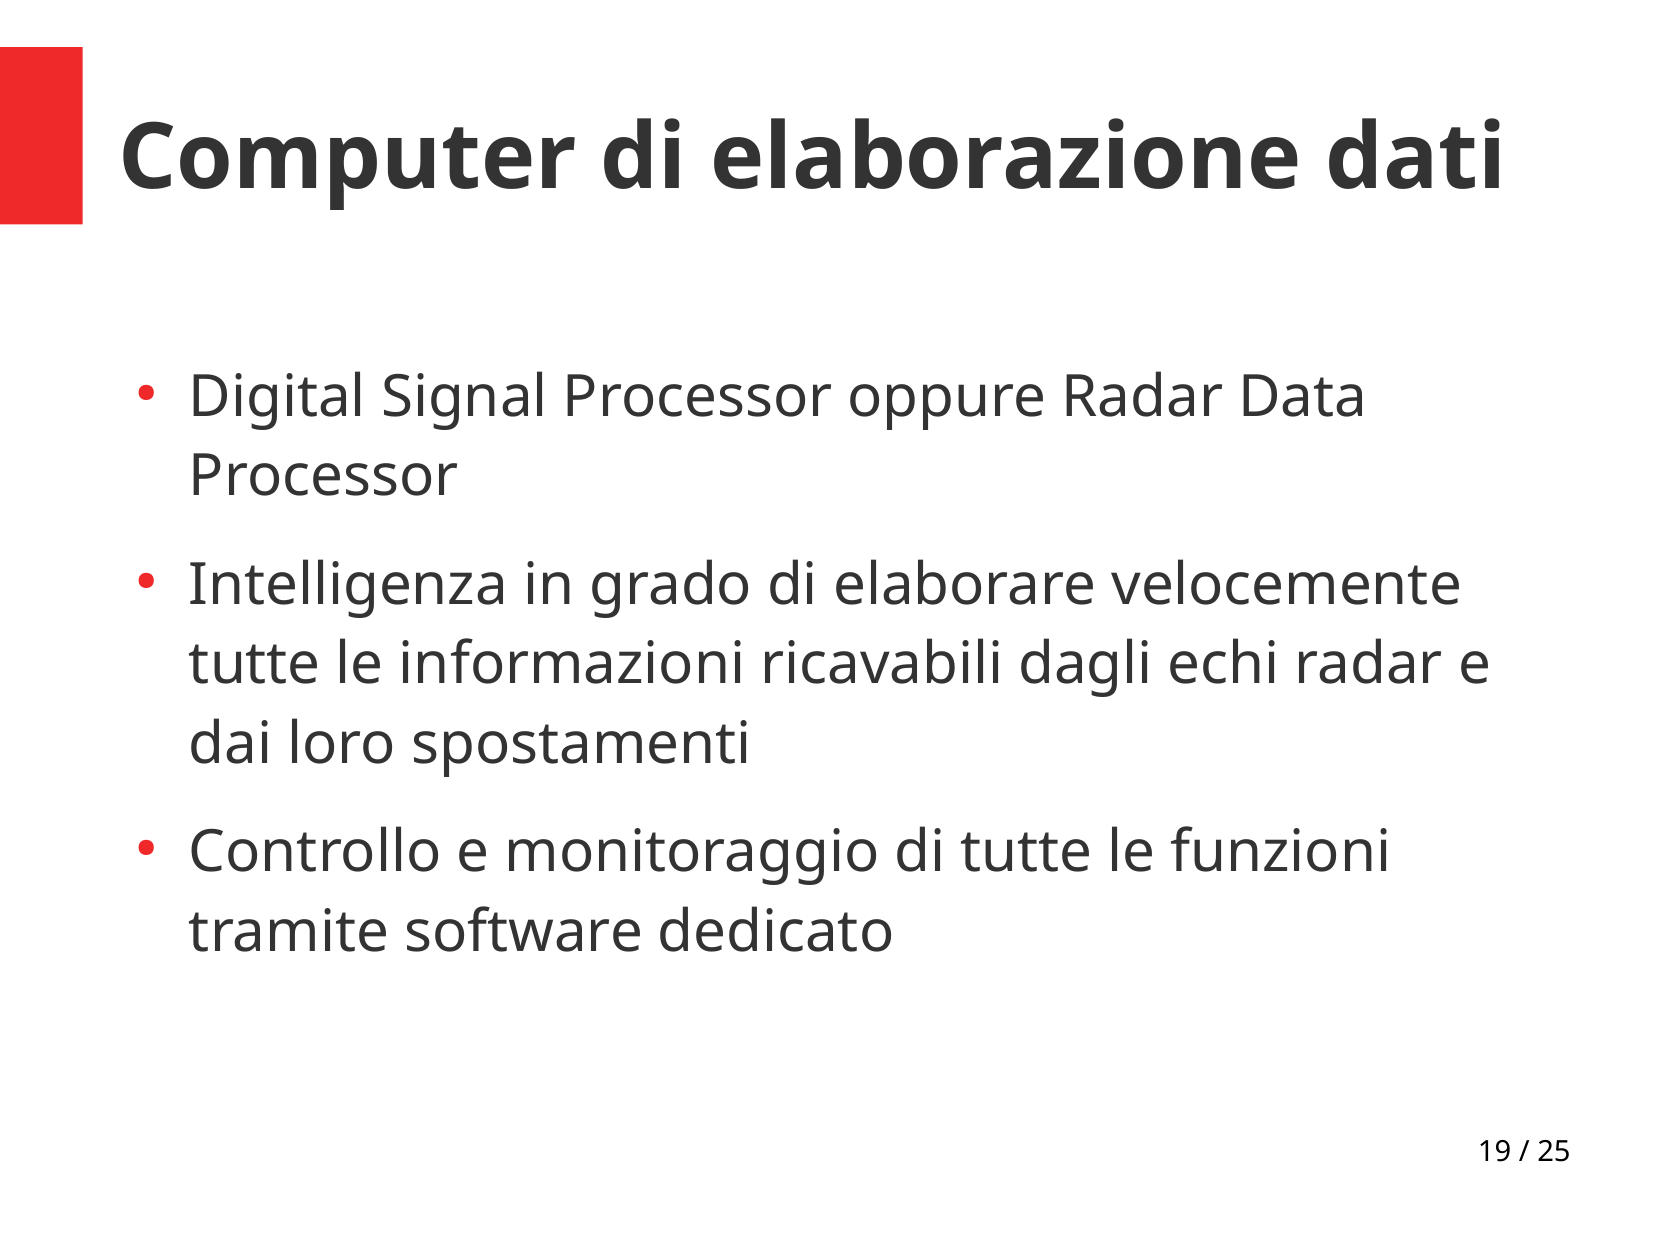

# Computer di elaborazione dati
Digital Signal Processor oppure Radar Data Processor
Intelligenza in grado di elaborare velocemente tutte le informazioni ricavabili dagli echi radar e dai loro spostamenti
Controllo e monitoraggio di tutte le funzioni tramite software dedicato
19